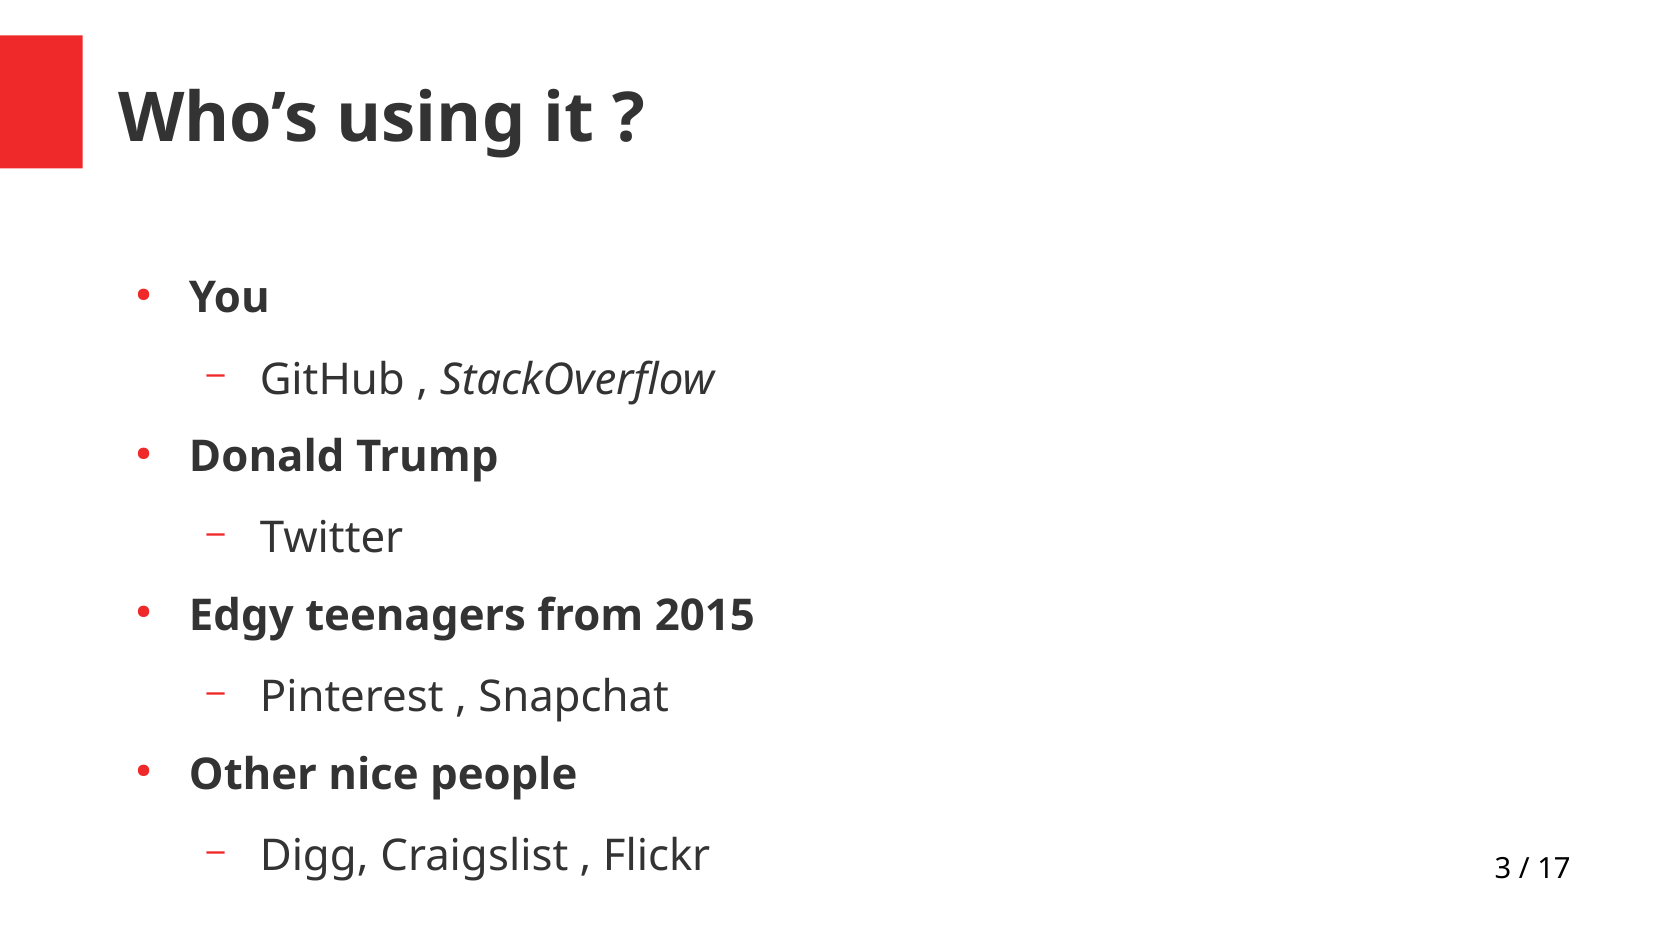

# Who’s using it ?
You
GitHub , StackOverflow
Donald Trump
Twitter
Edgy teenagers from 2015
Pinterest , Snapchat
Other nice people
Digg, Craigslist , Flickr
3